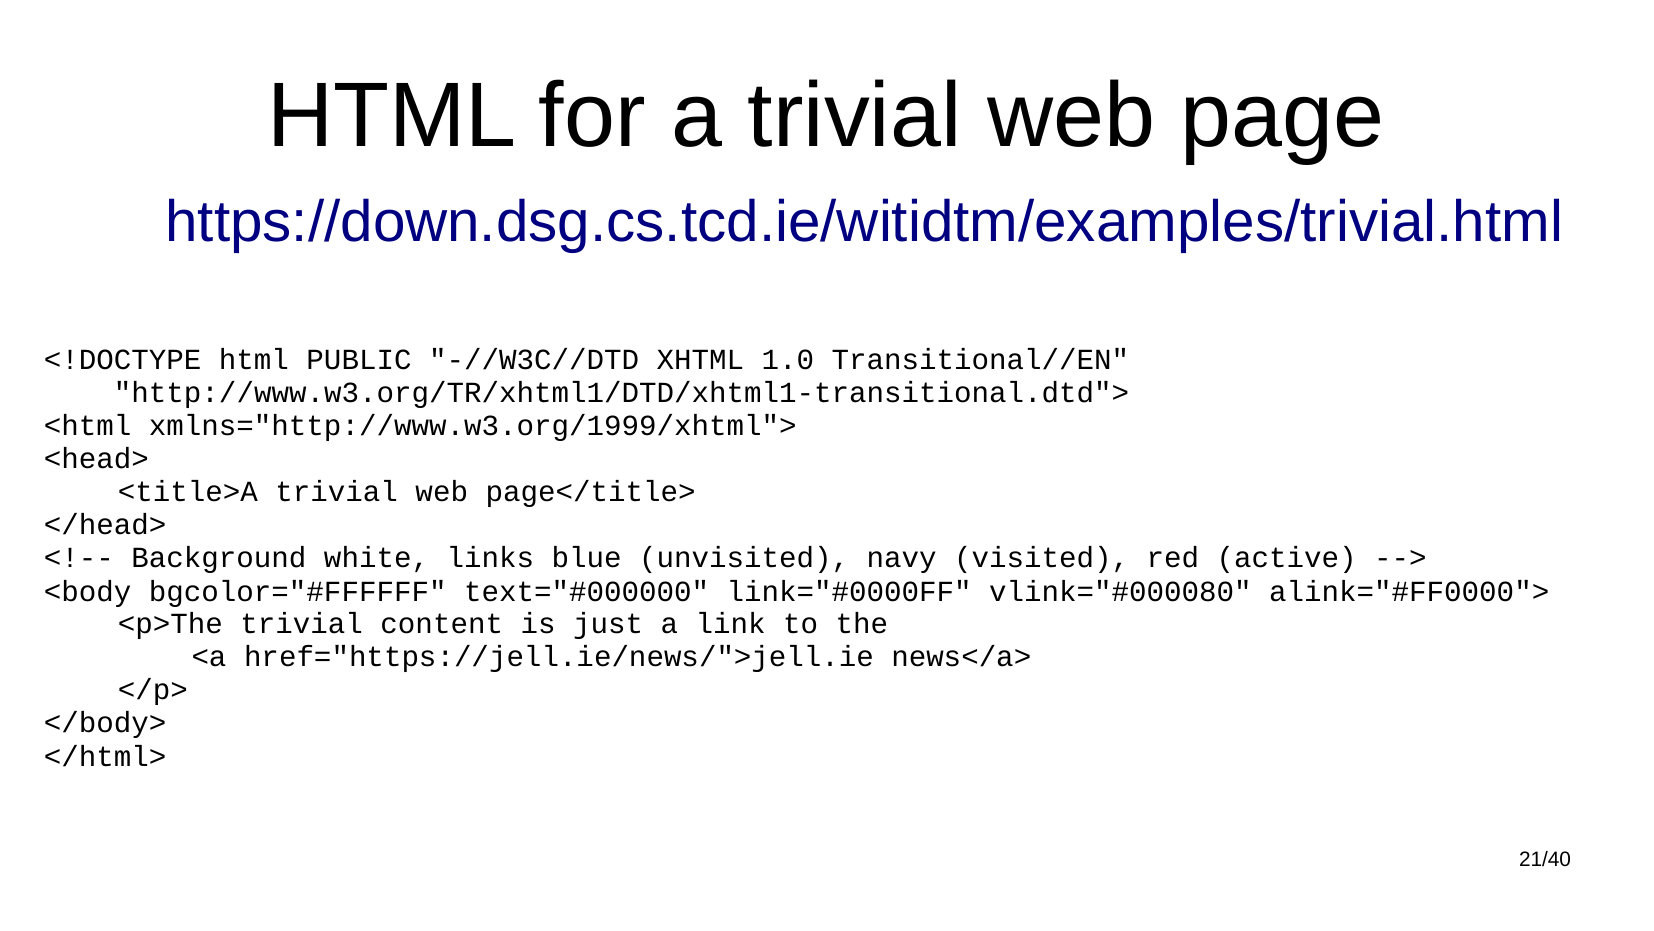

# HTML for a trivial web page
https://down.dsg.cs.tcd.ie/witidtm/examples/trivial.html
<!DOCTYPE html PUBLIC "-//W3C//DTD XHTML 1.0 Transitional//EN"
 "http://www.w3.org/TR/xhtml1/DTD/xhtml1-transitional.dtd">
<html xmlns="http://www.w3.org/1999/xhtml">
<head>
	<title>A trivial web page</title>
</head>
<!-- Background white, links blue (unvisited), navy (visited), red (active) -->
<body bgcolor="#FFFFFF" text="#000000" link="#0000FF" vlink="#000080" alink="#FF0000">
	<p>The trivial content is just a link to the
		<a href="https://jell.ie/news/">jell.ie news</a>
	</p>
</body>
</html>
21